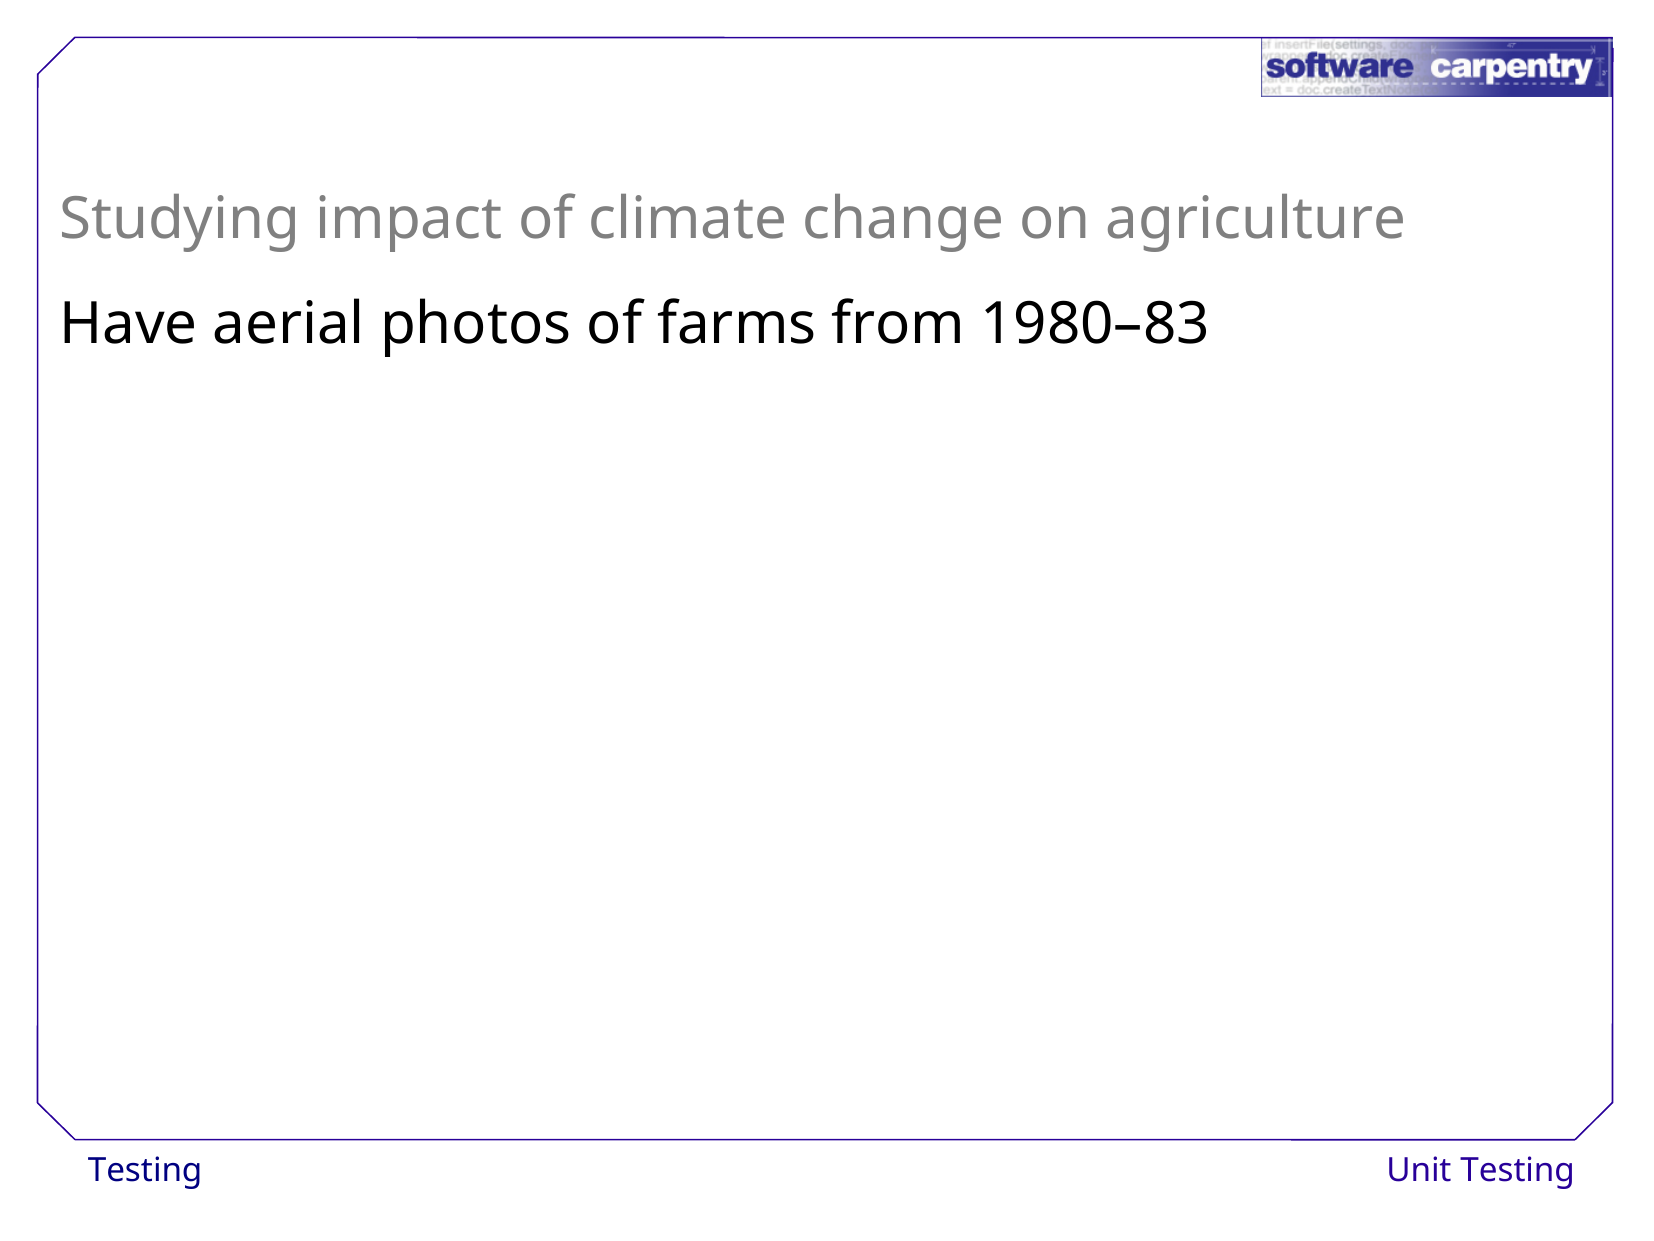

Studying impact of climate change on agriculture
Have aerial photos of farms from 1980–83